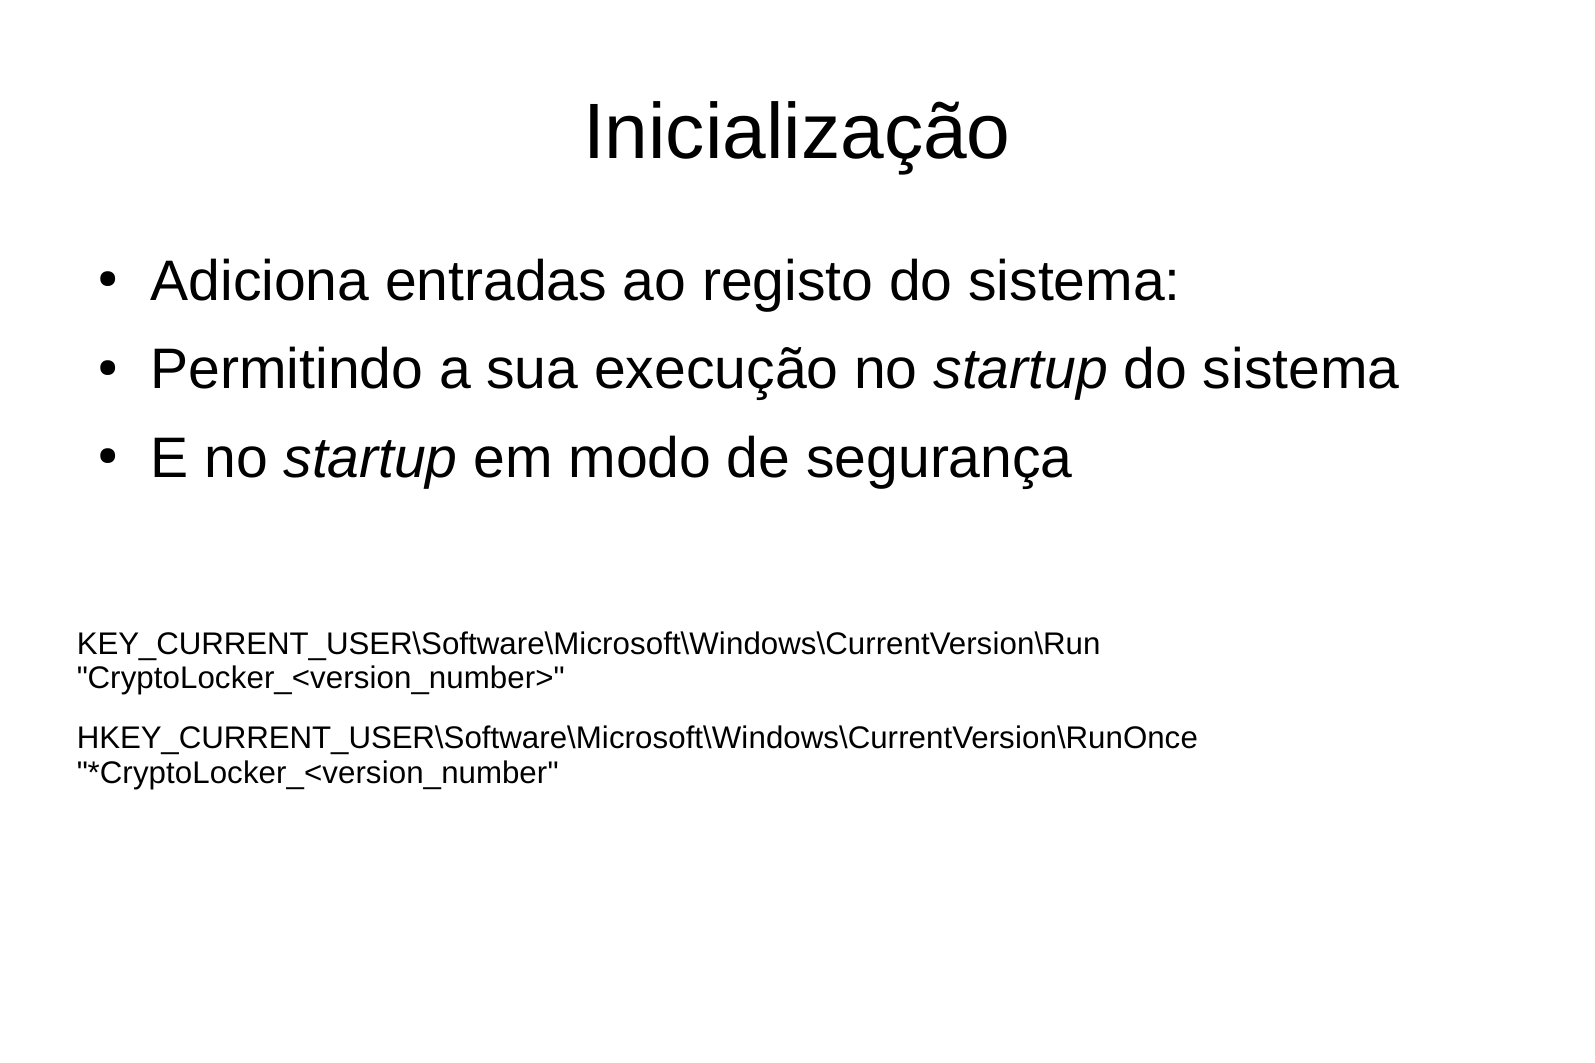

# Inicialização
Adiciona uma entrada ao registo permitindo a sua execução no startup do sistema
Outra para execução em modo de segurança
Adiciona uma entrada ao registo permitindo a sua execução no startup do sistema
Outra para execução em modo de segurança
Adiciona entradas ao registo do sistema:
Permitindo a sua execução no startup do sistema
E no startup em modo de segurança
KEY_CURRENT_USER\Software\Microsoft\Windows\CurrentVersion\Run "CryptoLocker_<version_number>"
HKEY_CURRENT_USER\Software\Microsoft\Windows\CurrentVersion\RunOnce "*CryptoLocker_<version_number"